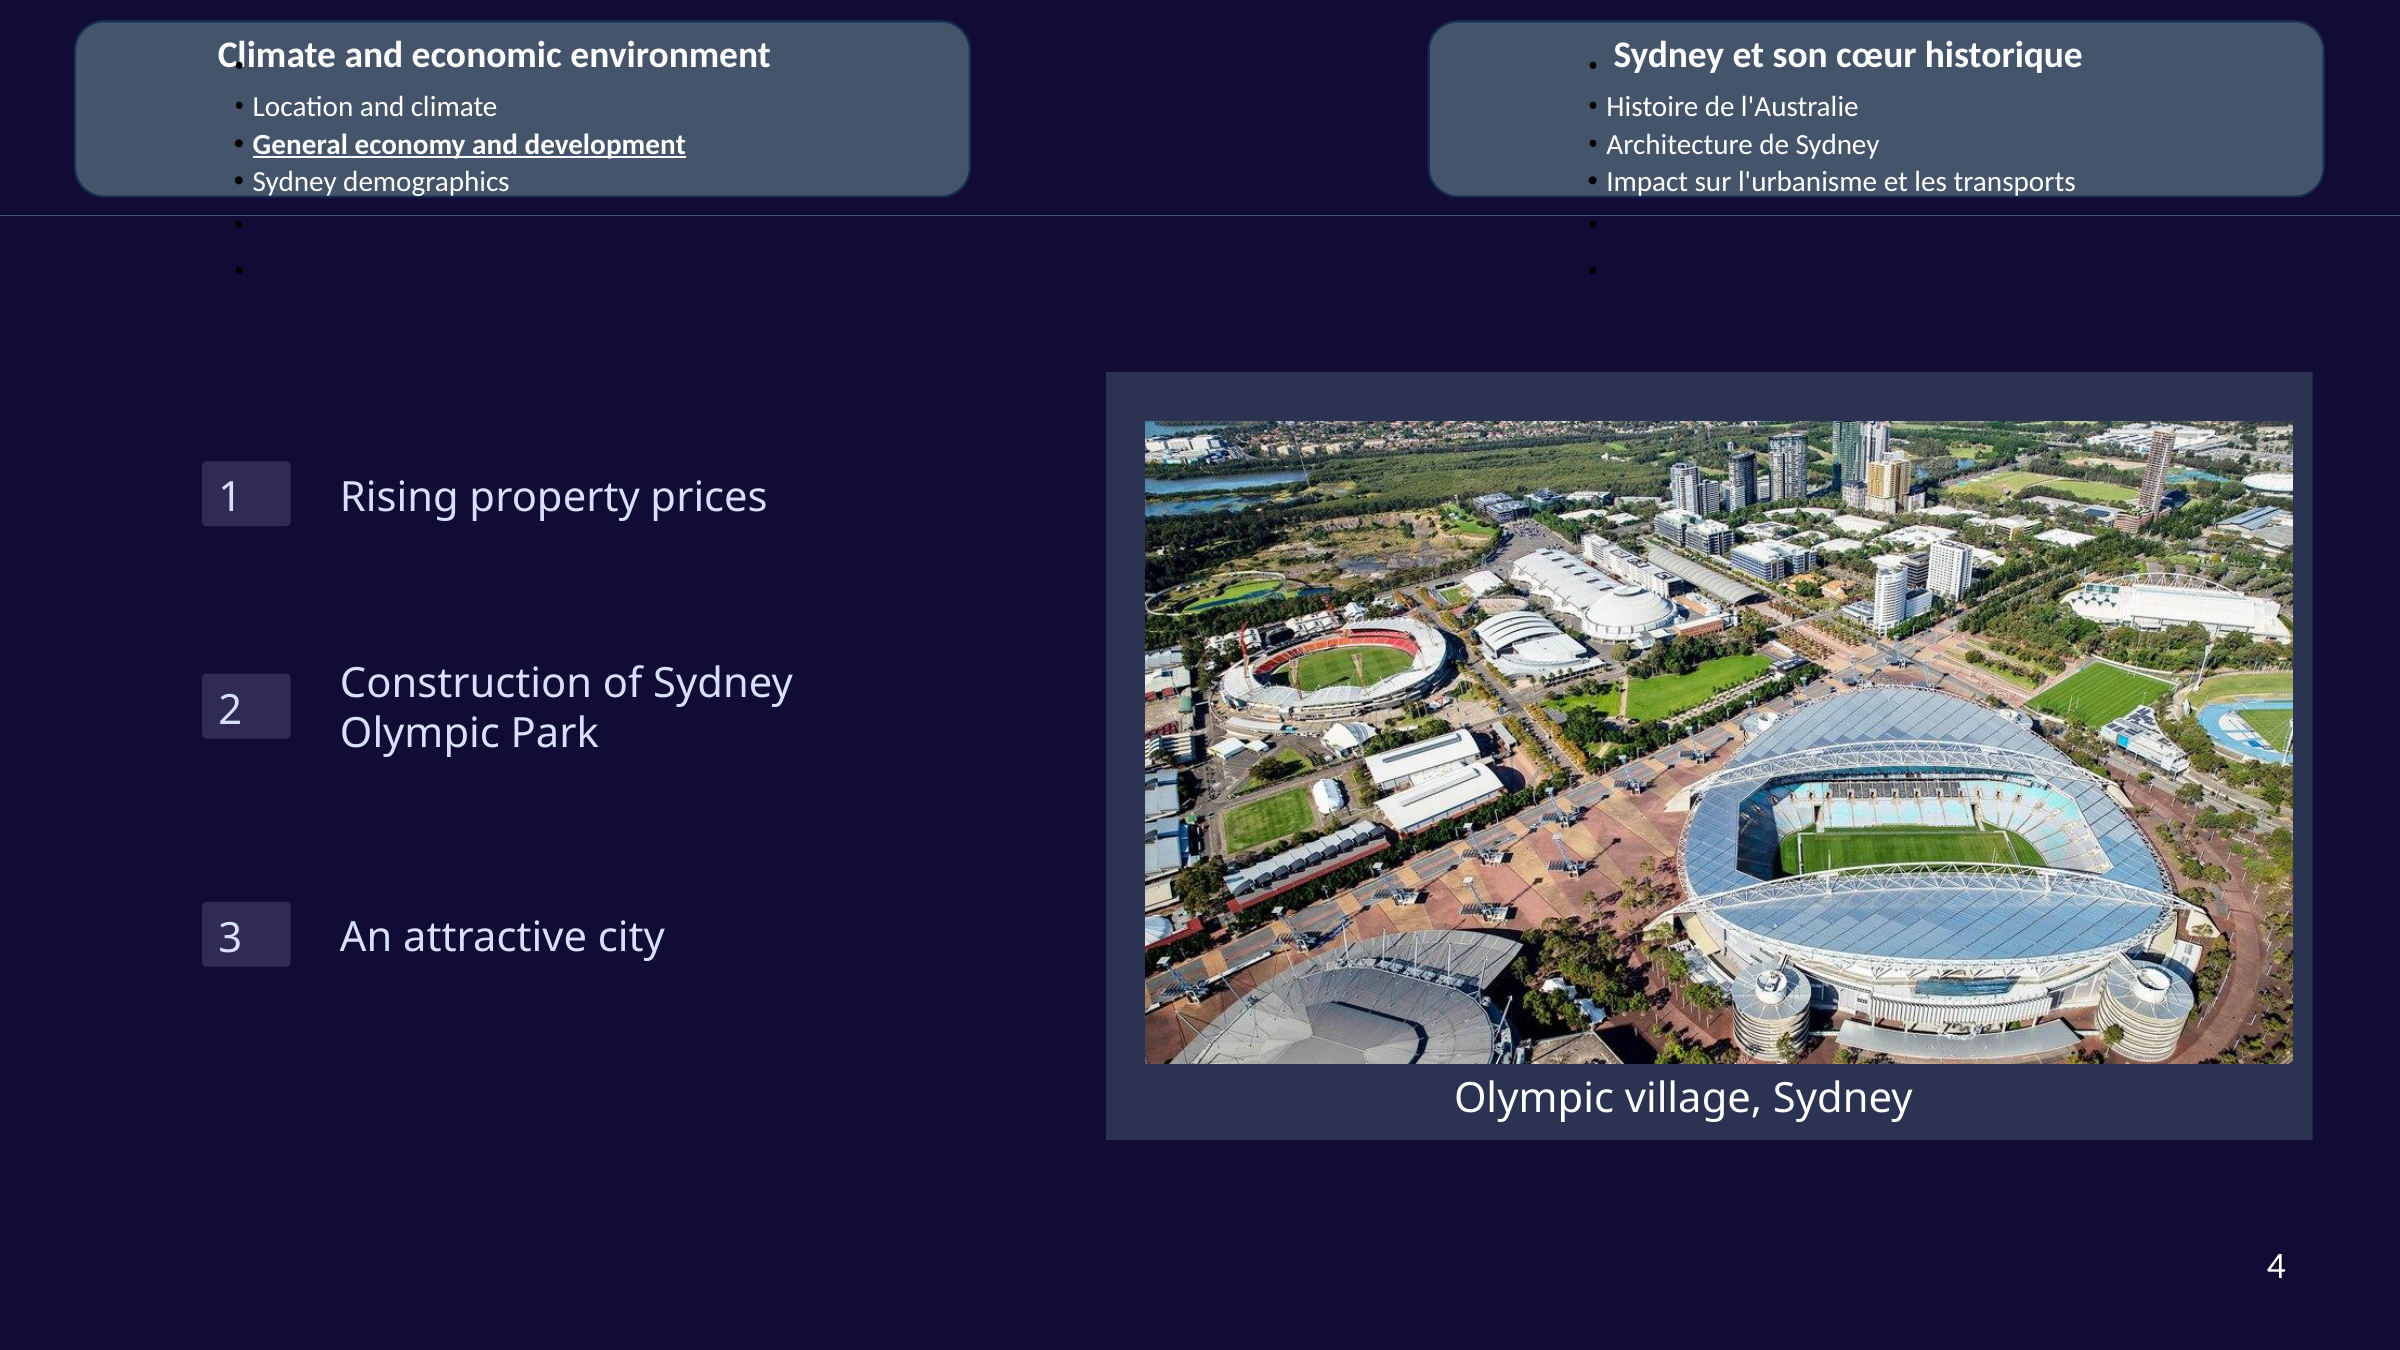

Climate and economic environment
Sydney et son cœur historique
Location and climate
General economy and development
Sydney demographics
Histoire de l'Australie
Architecture de Sydney
Impact sur l'urbanisme et les transports
1
Rising property prices
Construction of Sydney Olympic Park
2
3
An attractive city
Olympic village, Sydney
4